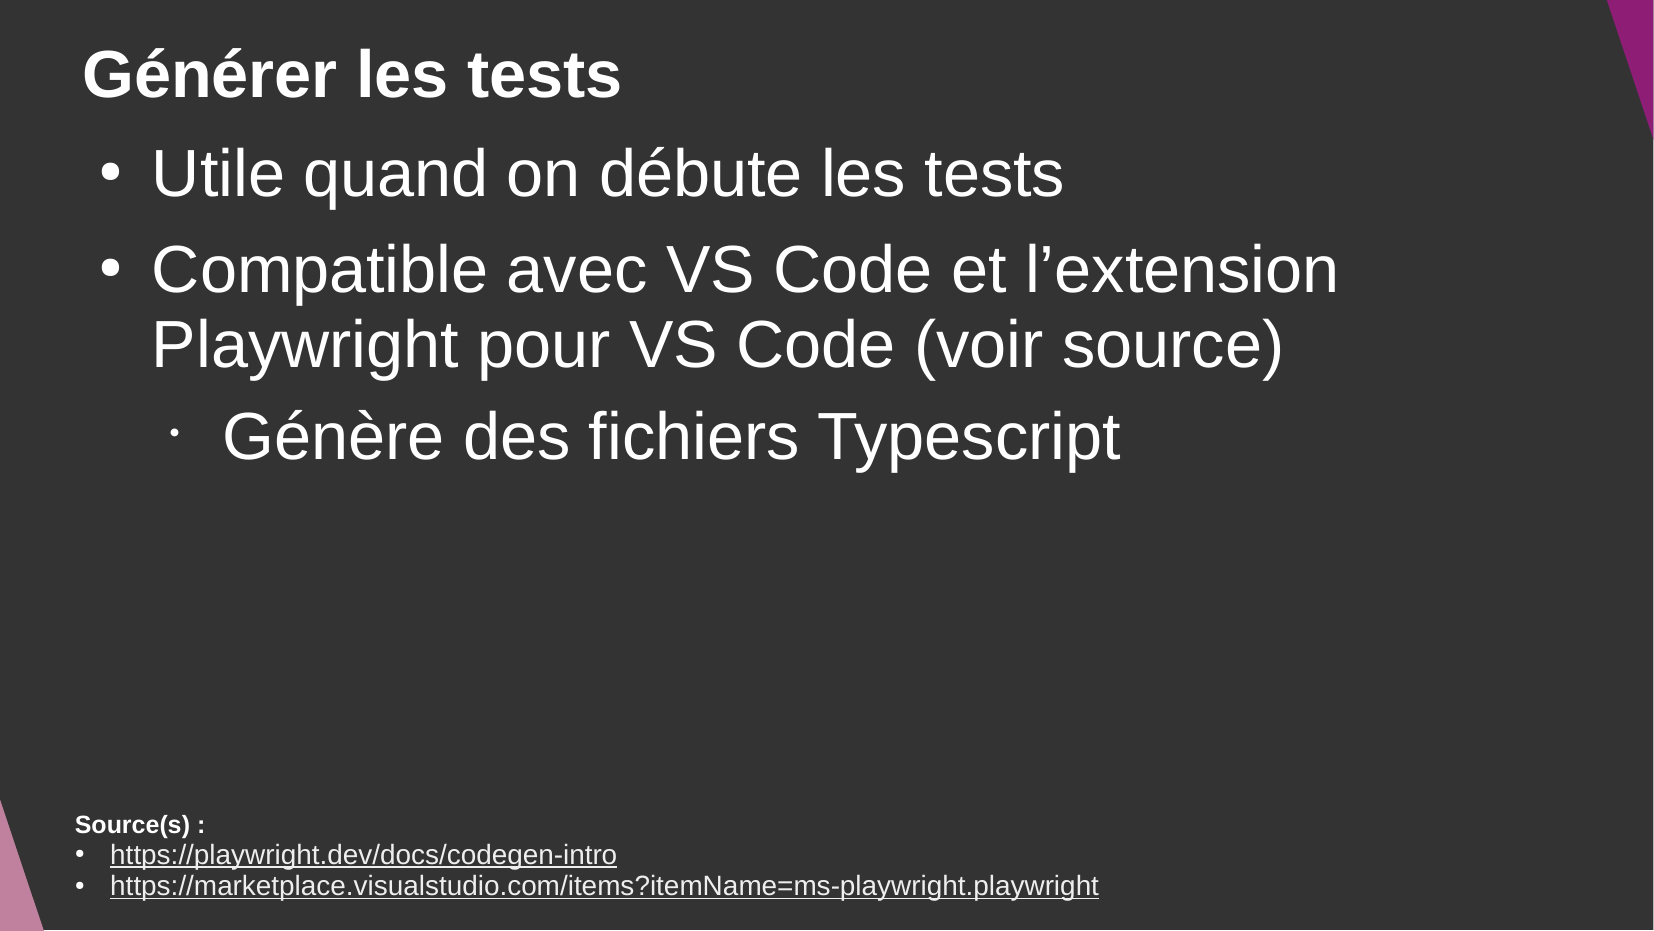

# Générer les tests
Utile quand on débute les tests
Compatible avec VS Code et l’extension Playwright pour VS Code (voir source)
Génère des fichiers Typescript
Source(s) :
https://playwright.dev/docs/codegen-intro
https://marketplace.visualstudio.com/items?itemName=ms-playwright.playwright